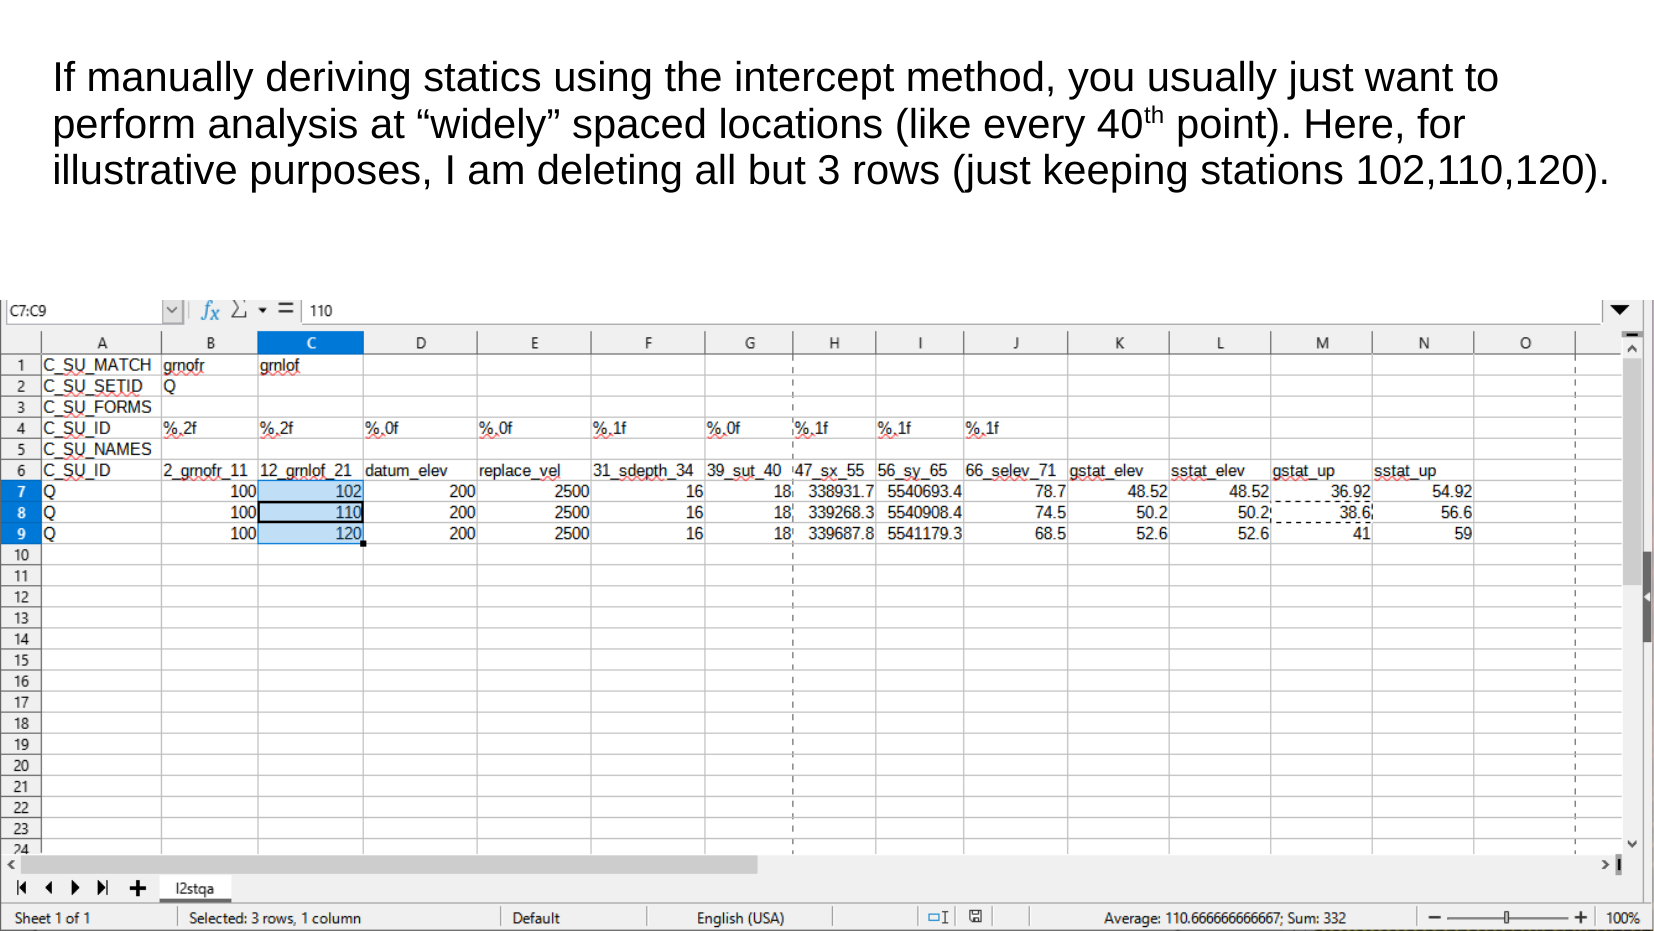

If manually deriving statics using the intercept method, you usually just want to perform analysis at “widely” spaced locations (like every 40th point). Here, for illustrative purposes, I am deleting all but 3 rows (just keeping stations 102,110,120).